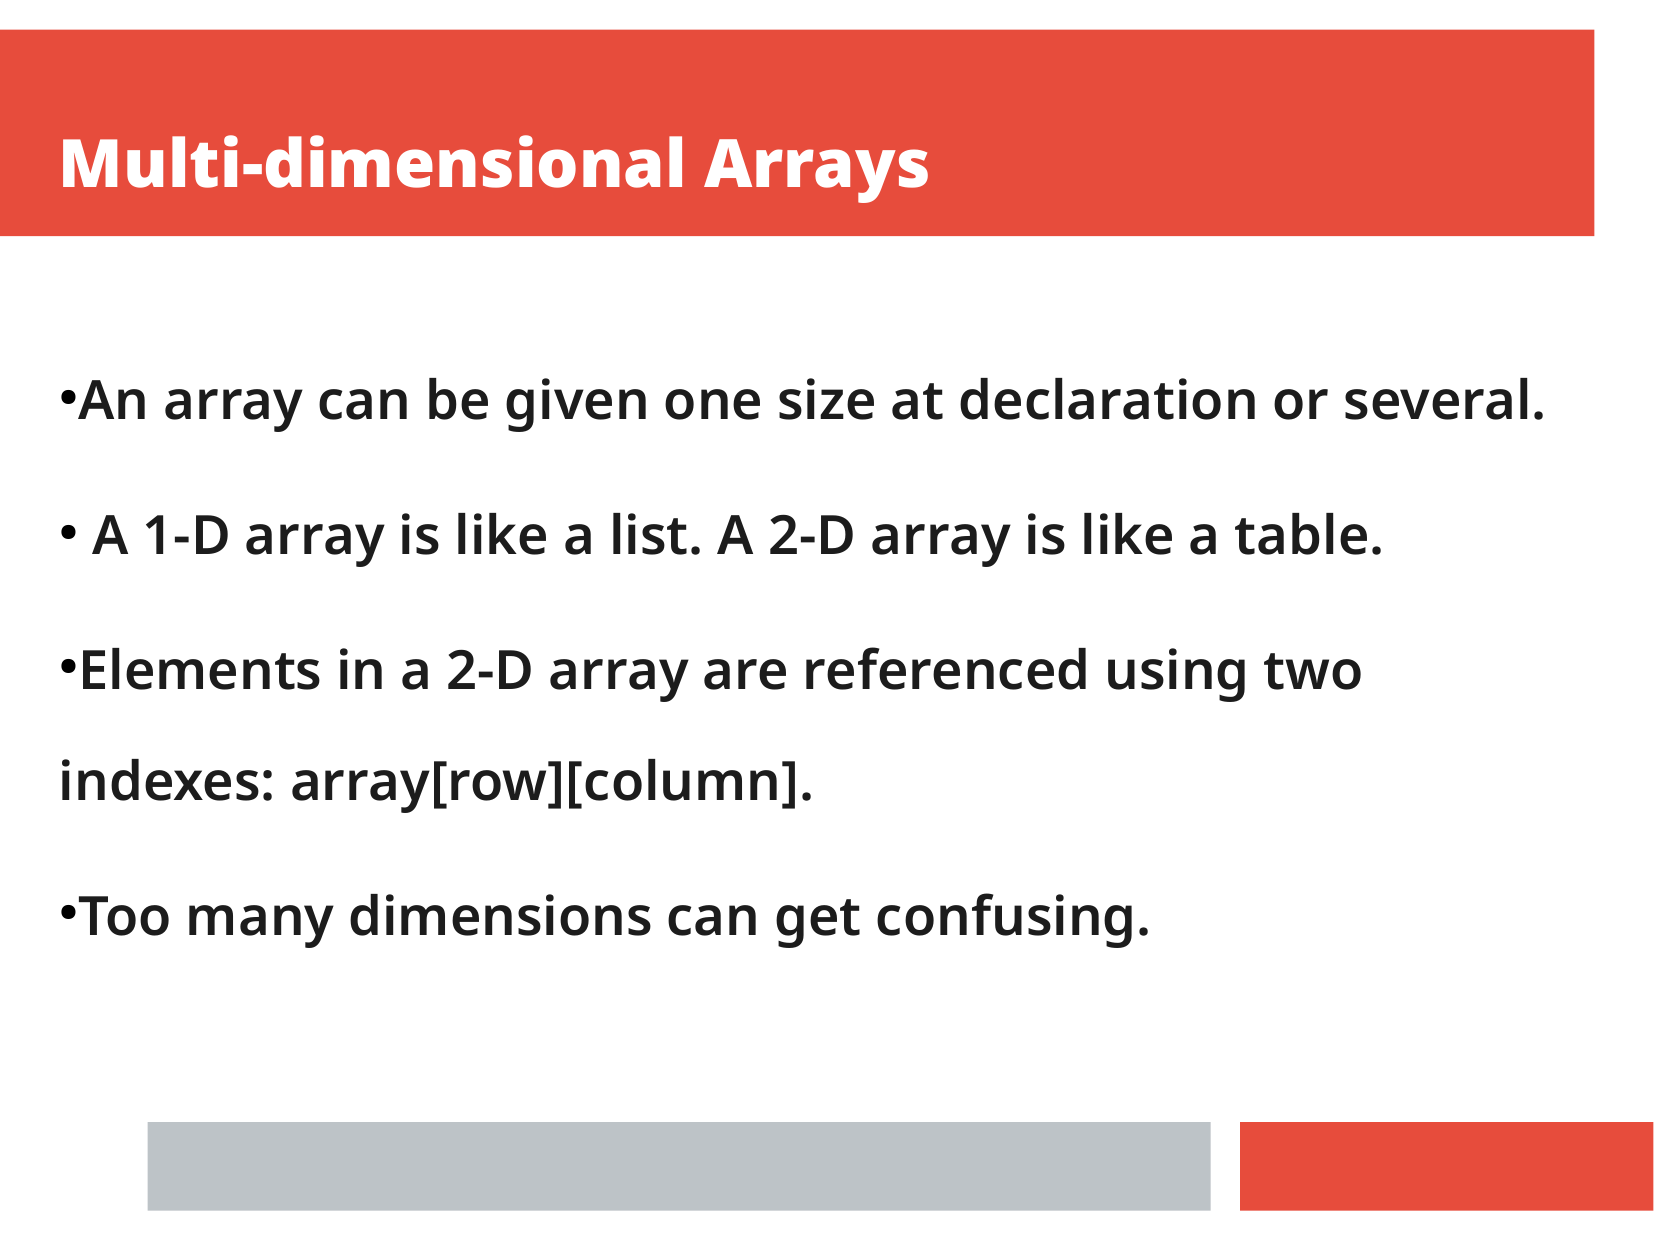

# Multi-dimensional Arrays
An array can be given one size at declaration or several.
 A 1-D array is like a list. A 2-D array is like a table.
Elements in a 2-D array are referenced using two indexes: array[row][column].
Too many dimensions can get confusing.